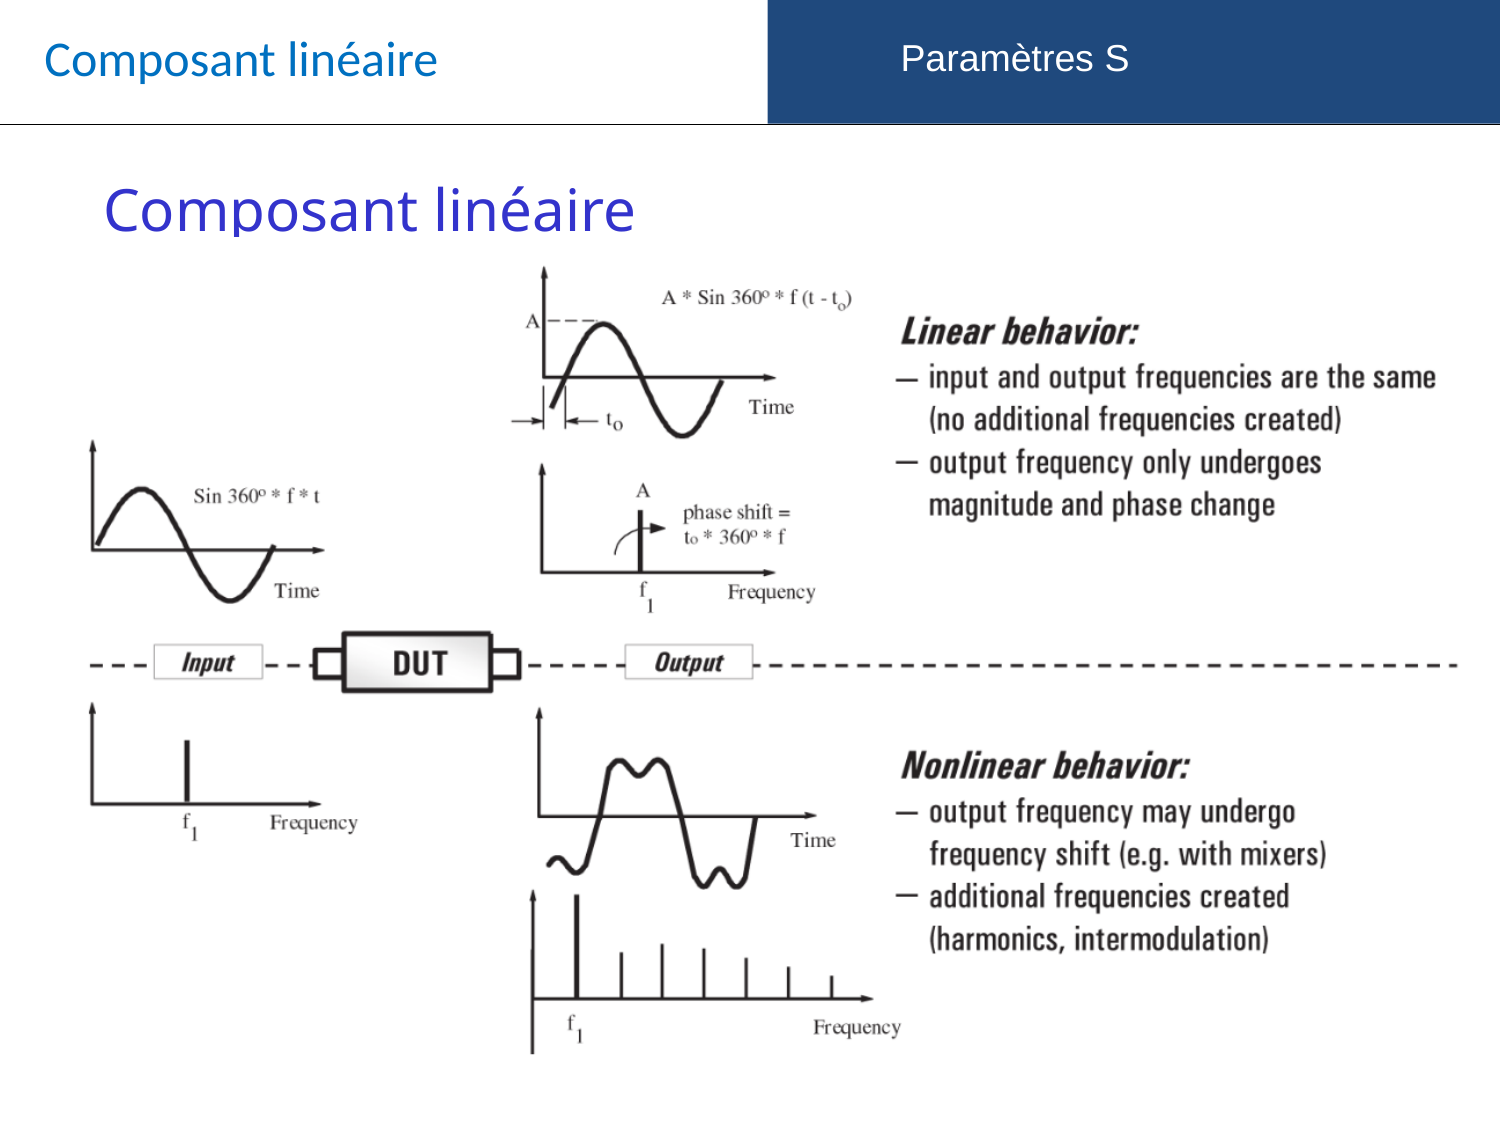

DUT GEII
Composant linéaire
Paramètres S
Composant linéaire